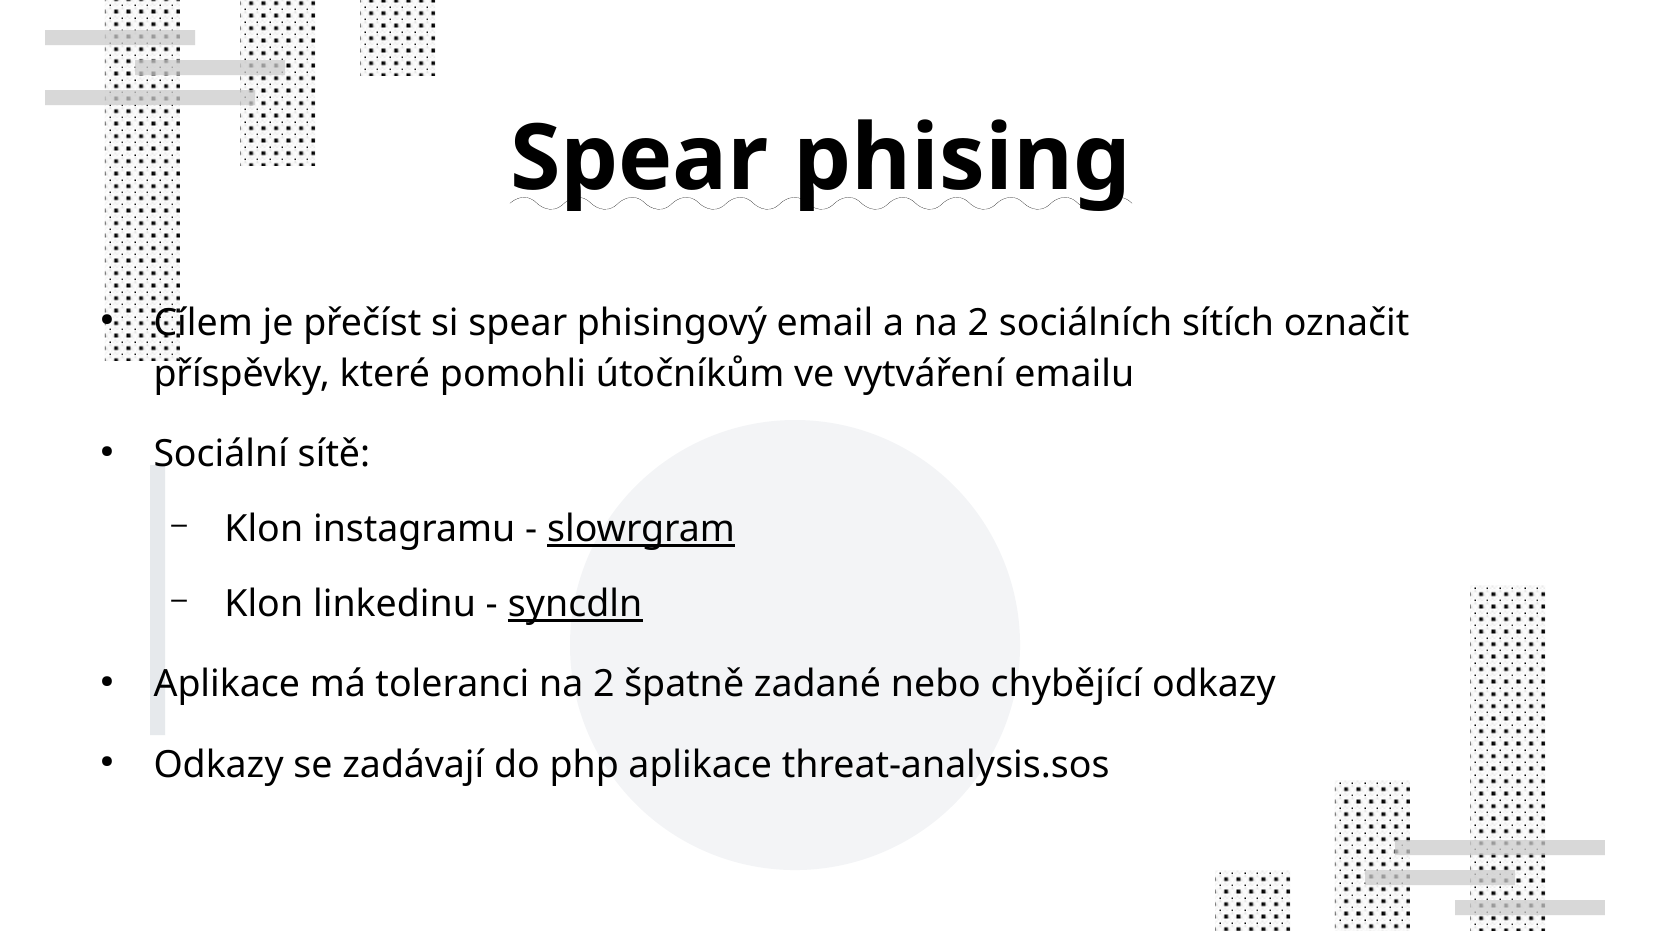

# Spear phising
Cílem je přečíst si spear phisingový email a na 2 sociálních sítích označit příspěvky, které pomohli útočníkům ve vytváření emailu
Sociální sítě:
Klon instagramu - slowrgram
Klon linkedinu - syncdln
Aplikace má toleranci na 2 špatně zadané nebo chybějící odkazy
Odkazy se zadávají do php aplikace threat-analysis.sos